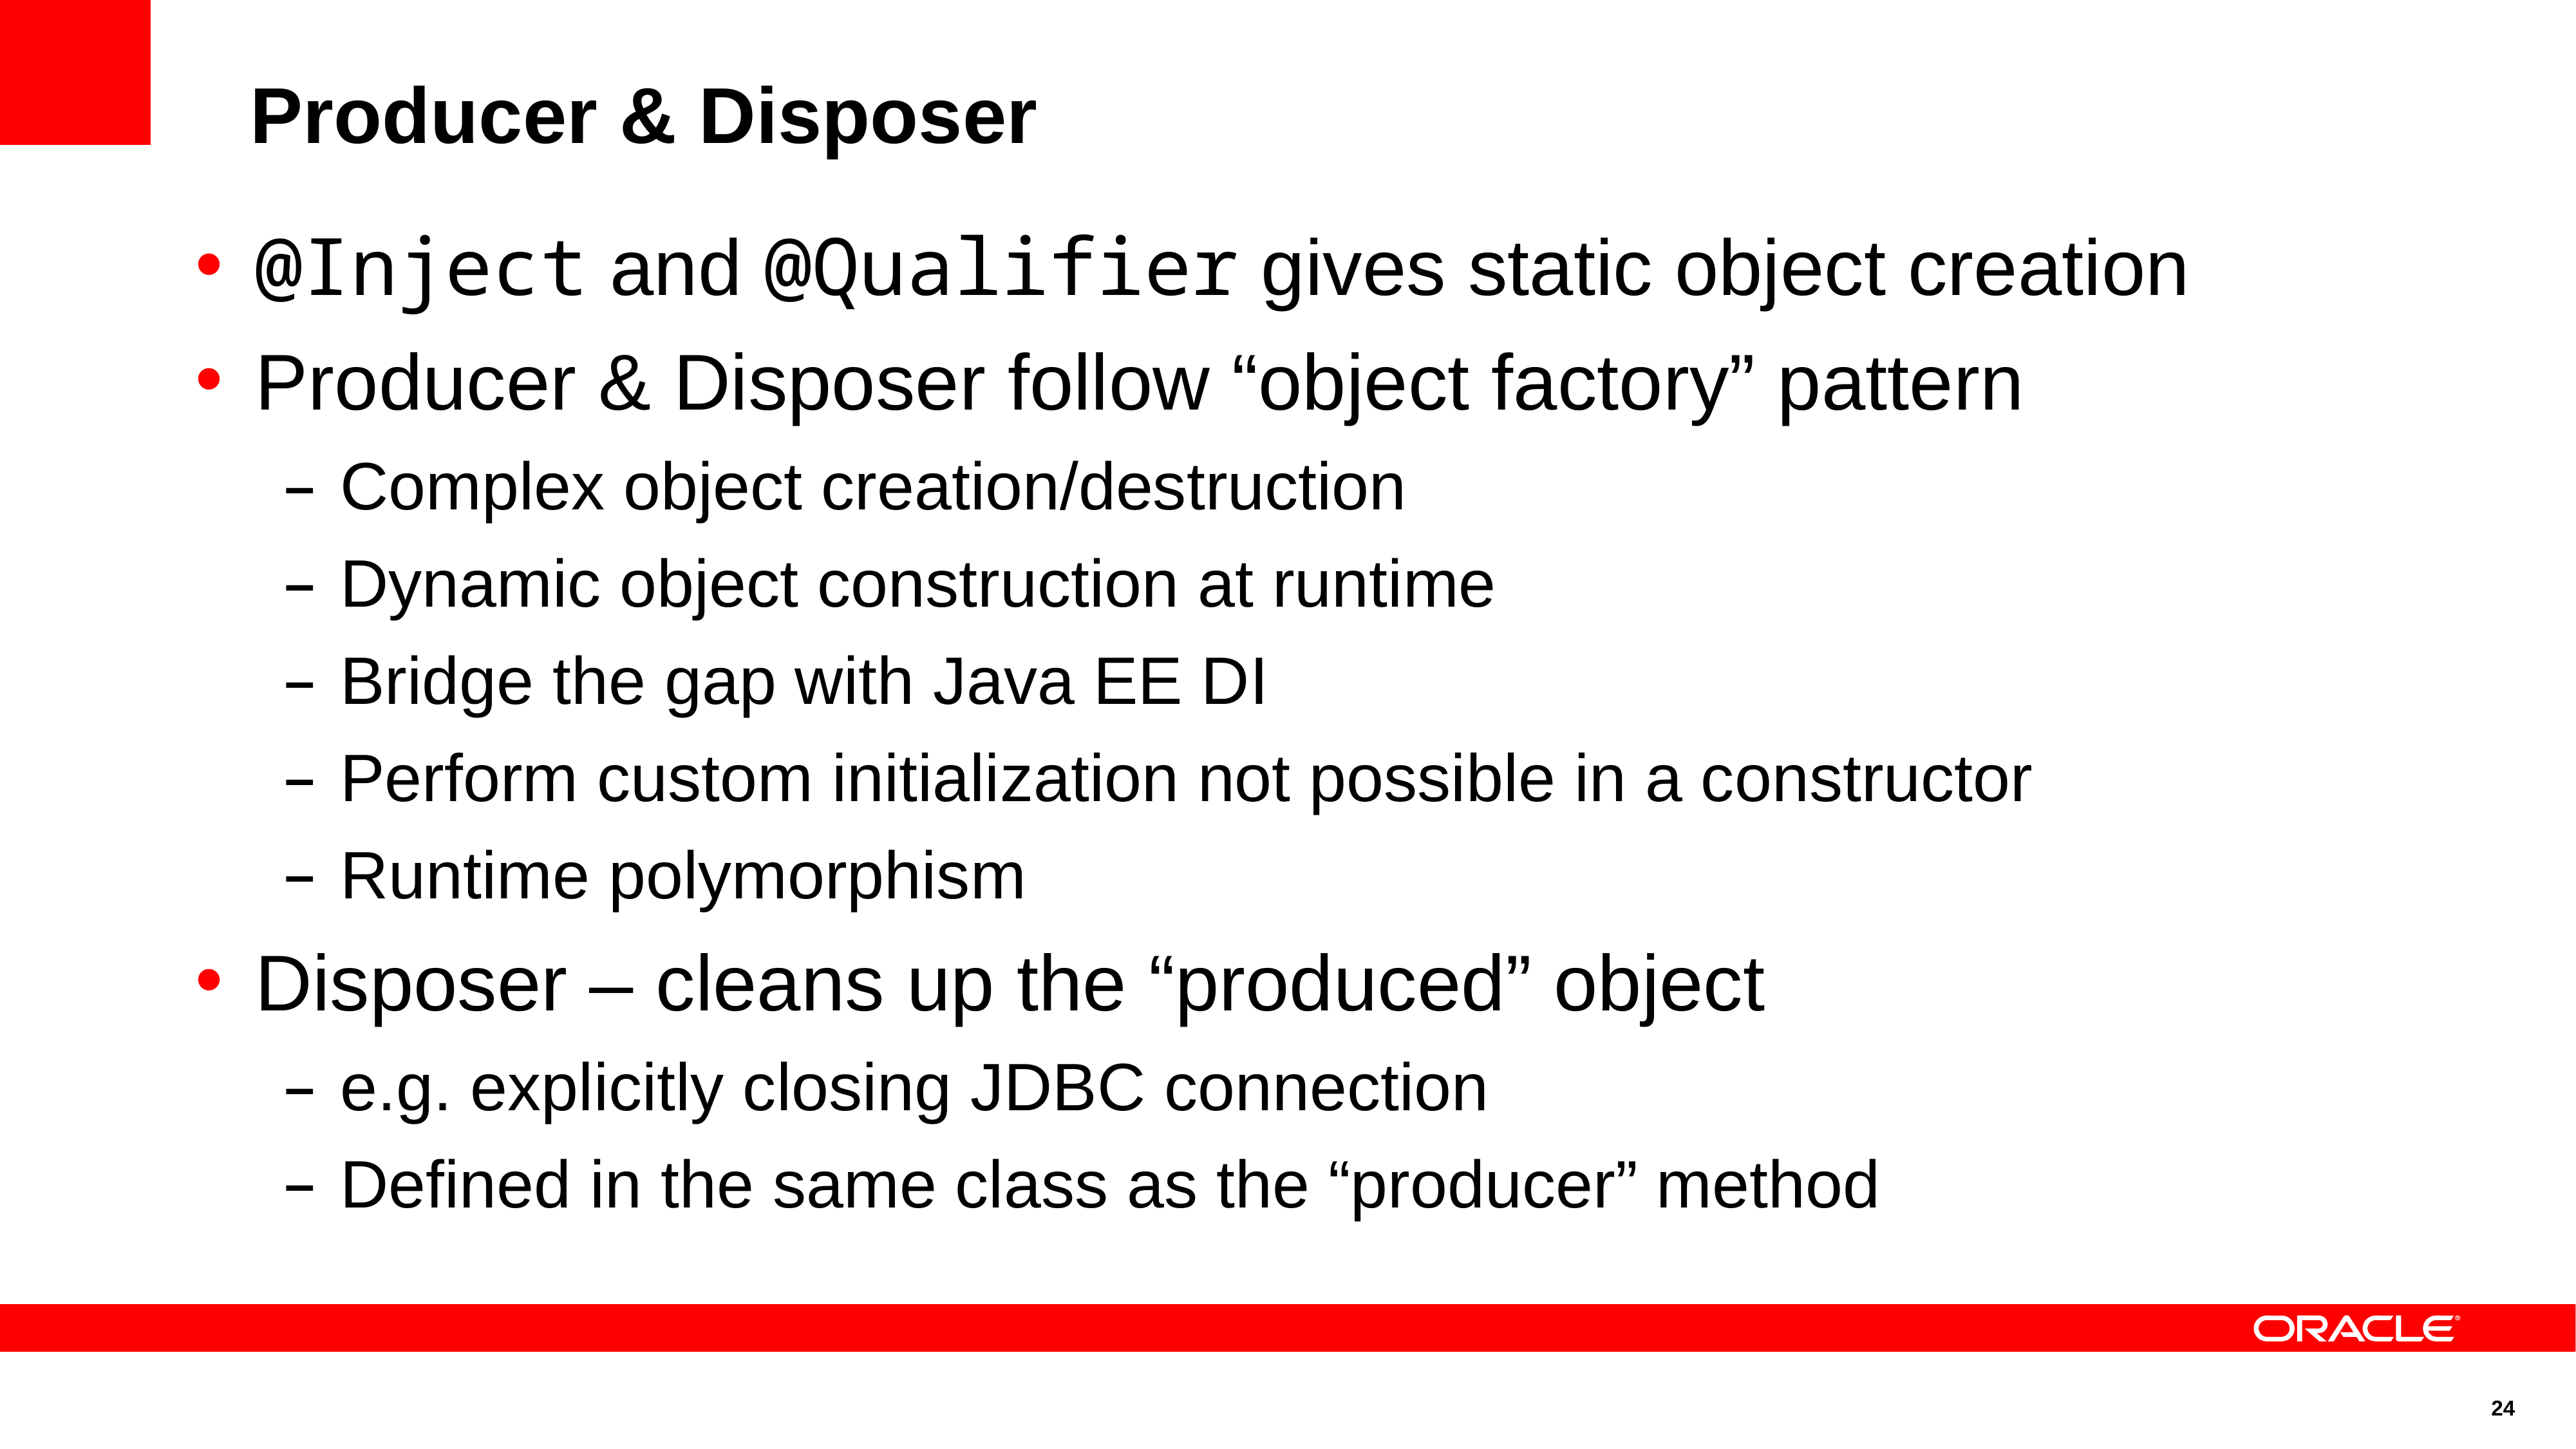

# Producer & Disposer
@Inject and @Qualifier gives static object creation
Producer & Disposer follow “object factory” pattern
Complex object creation/destruction
Dynamic object construction at runtime
Bridge the gap with Java EE DI
Perform custom initialization not possible in a constructor
Runtime polymorphism
Disposer – cleans up the “produced” object
e.g. explicitly closing JDBC connection
Defined in the same class as the “producer” method